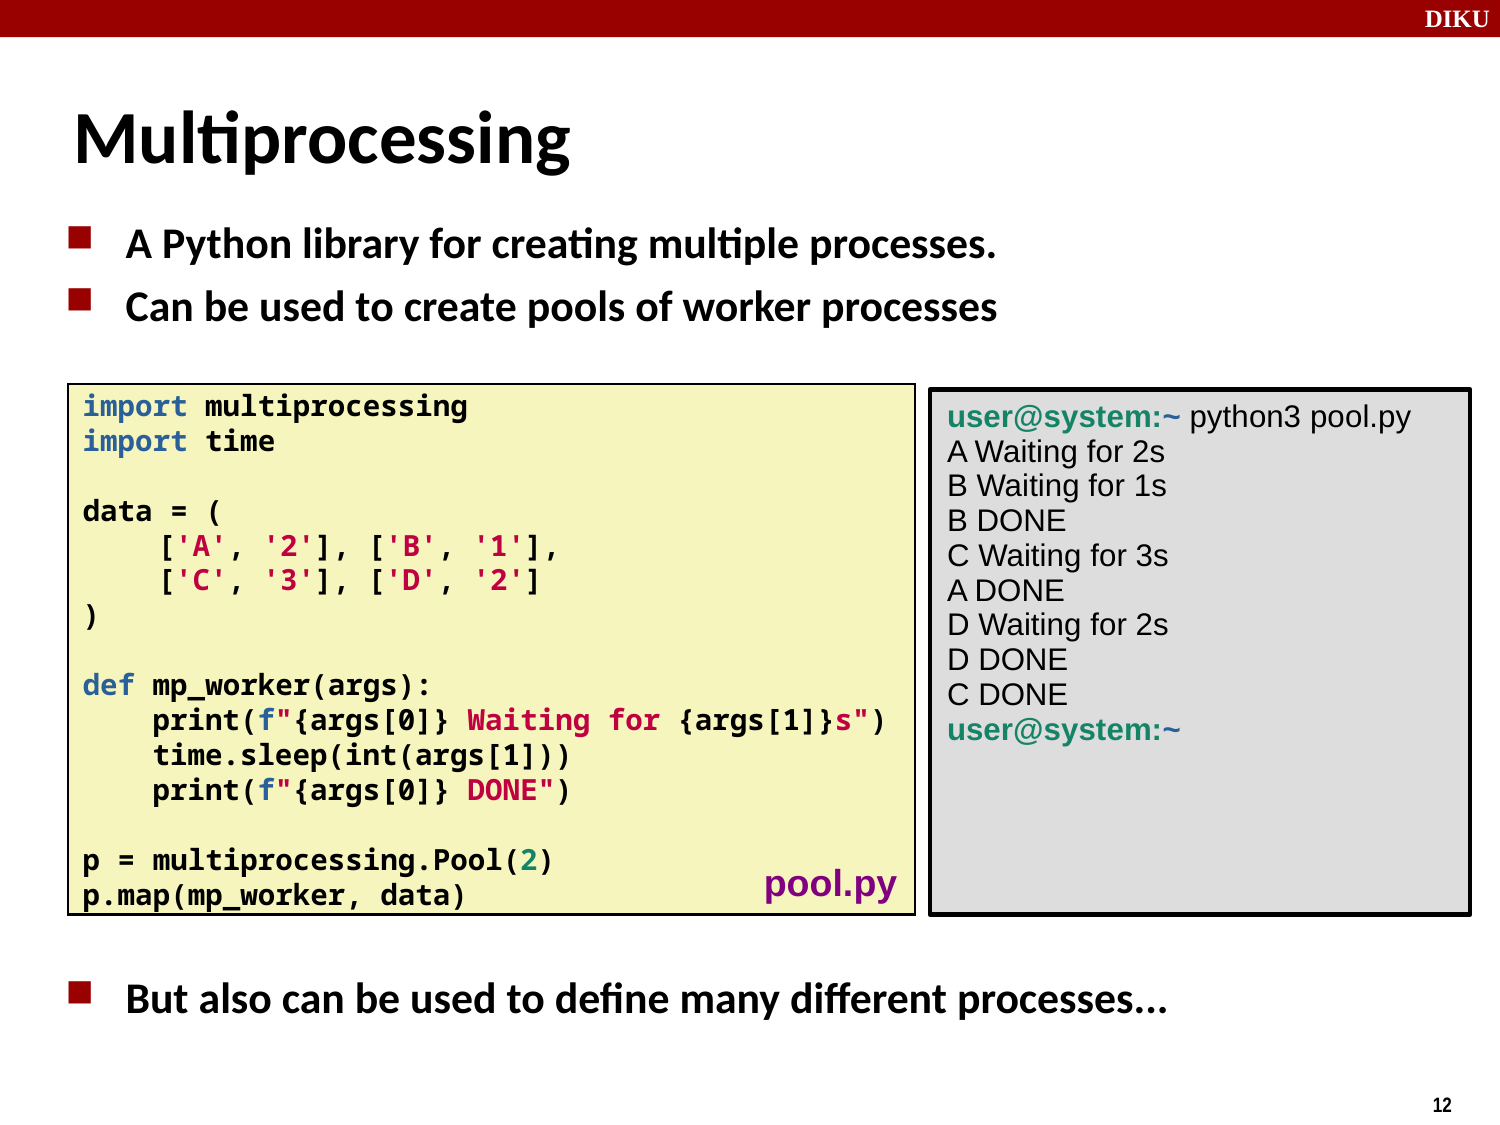

Multiprocessing
A Python library for creating multiple processes.
Can be used to create pools of worker processes
But also can be used to define many different processes...
import multiprocessing
import time
data = (
	['A', '2'], ['B', '1'],
	['C', '3'], ['D', '2']
)
def mp_worker(args):
 print(f"{args[0]} Waiting for {args[1]}s")
 time.sleep(int(args[1]))
 print(f"{args[0]} DONE")
p = multiprocessing.Pool(2)
p.map(mp_worker, data)
user@system:~ python3 pool.py
A Waiting for 2s
B Waiting for 1s
B DONE
C Waiting for 3s
A DONE
D Waiting for 2s
D DONE
C DONE
user@system:~
pool.py